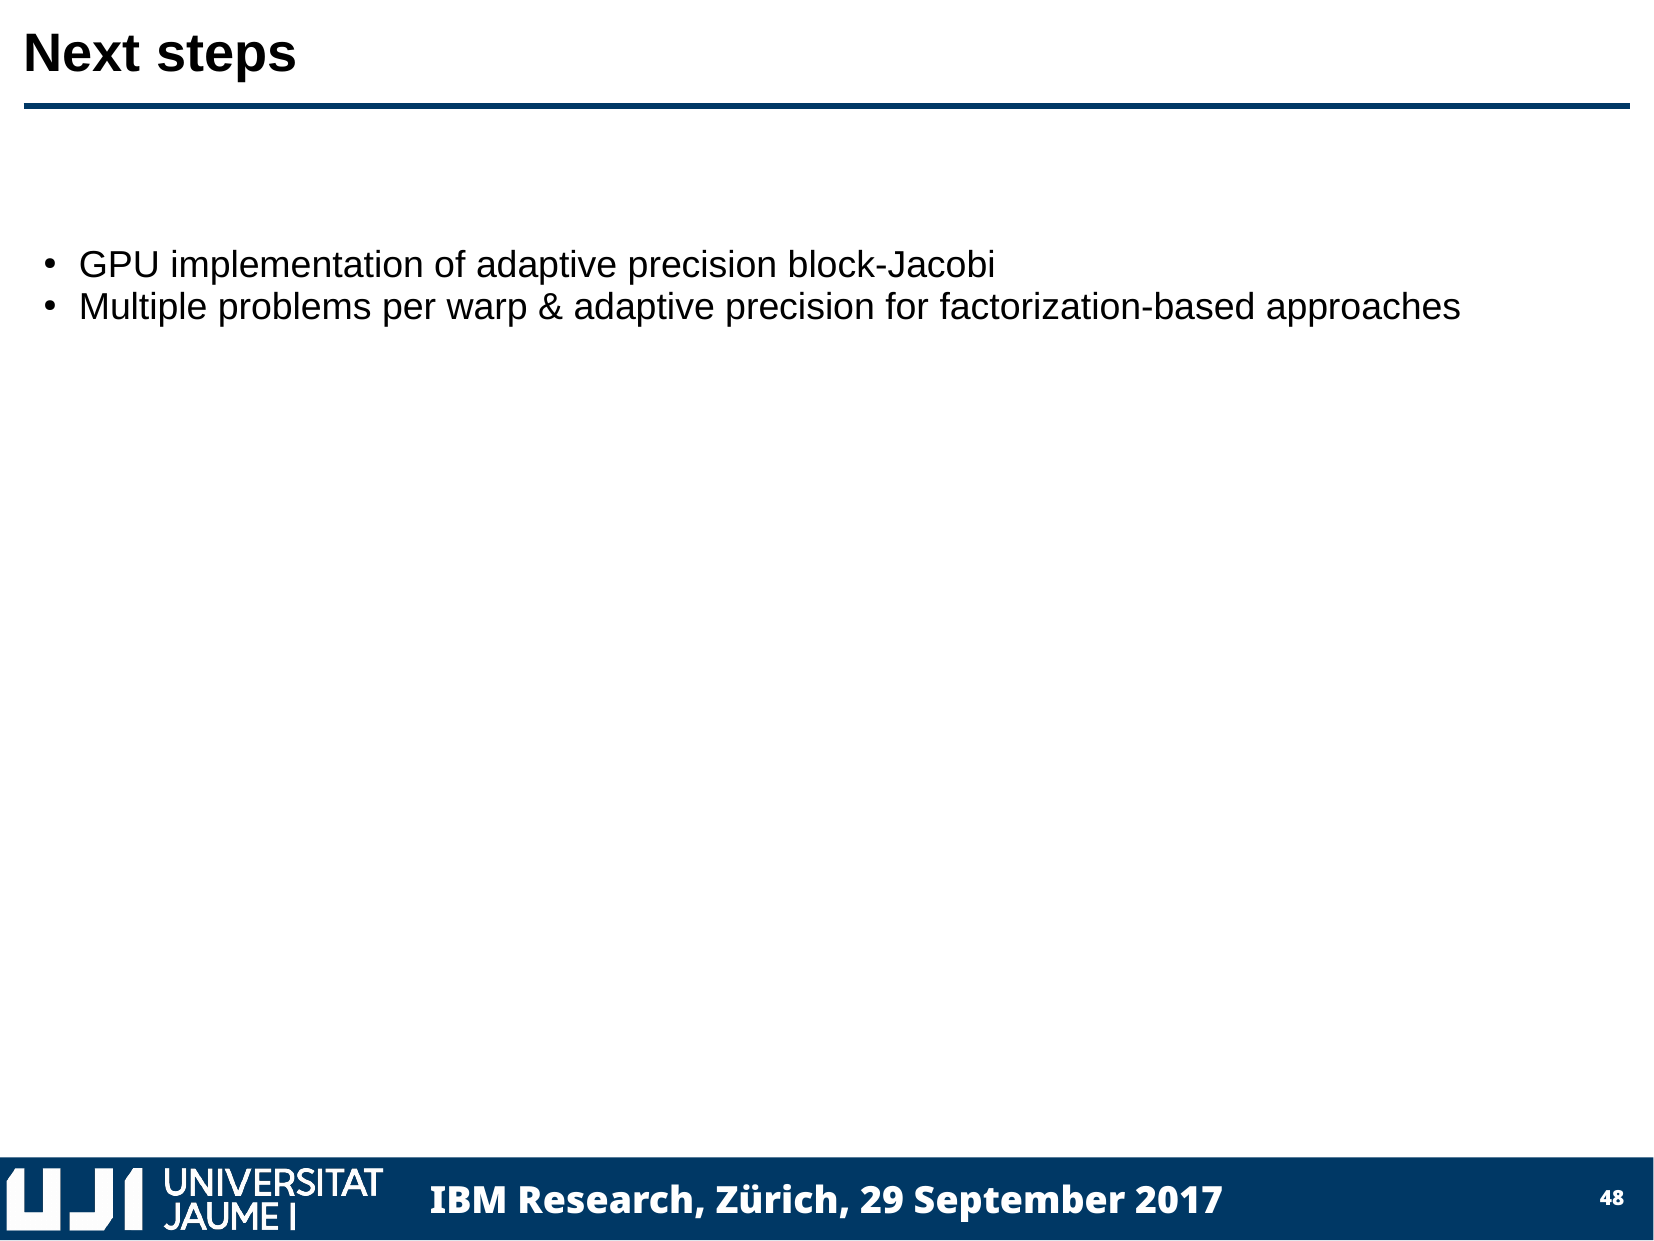

# Next steps
GPU implementation of adaptive precision block-Jacobi
Multiple problems per warp & adaptive precision for factorization-based approaches
IBM Research, Zürich, 29 September 2017
48